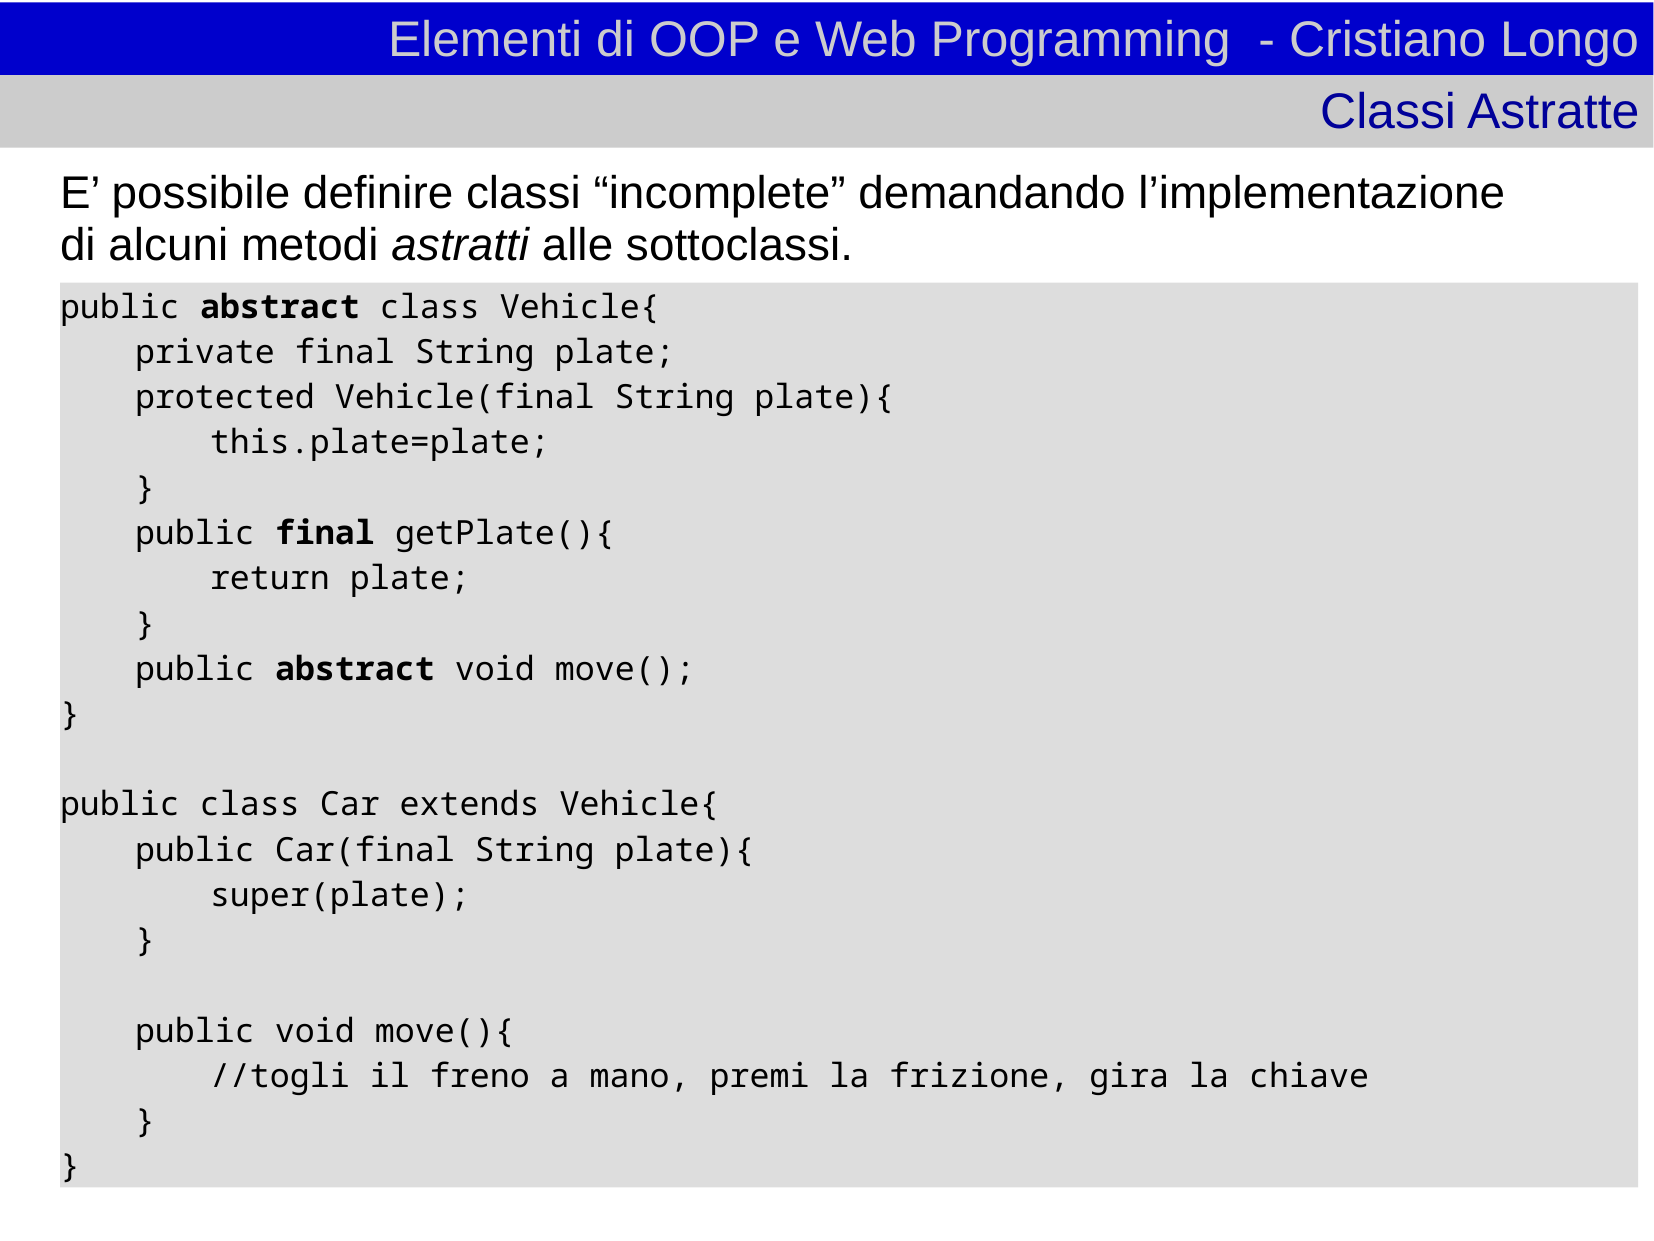

# Elementi di OOP e Web Programming - Cristiano Longo
Classi Astratte
E’ possibile definire classi “incomplete” demandando l’implementazione di alcuni metodi astratti alle sottoclassi.
public abstract class Vehicle{
	private final String plate;
	protected Vehicle(final String plate){
		this.plate=plate;
	}
	public final getPlate(){
		return plate;
	}
	public abstract void move();
}
public class Car extends Vehicle{
	public Car(final String plate){
		super(plate);
	}
 	public void move(){
		//togli il freno a mano, premi la frizione, gira la chiave
	}
}